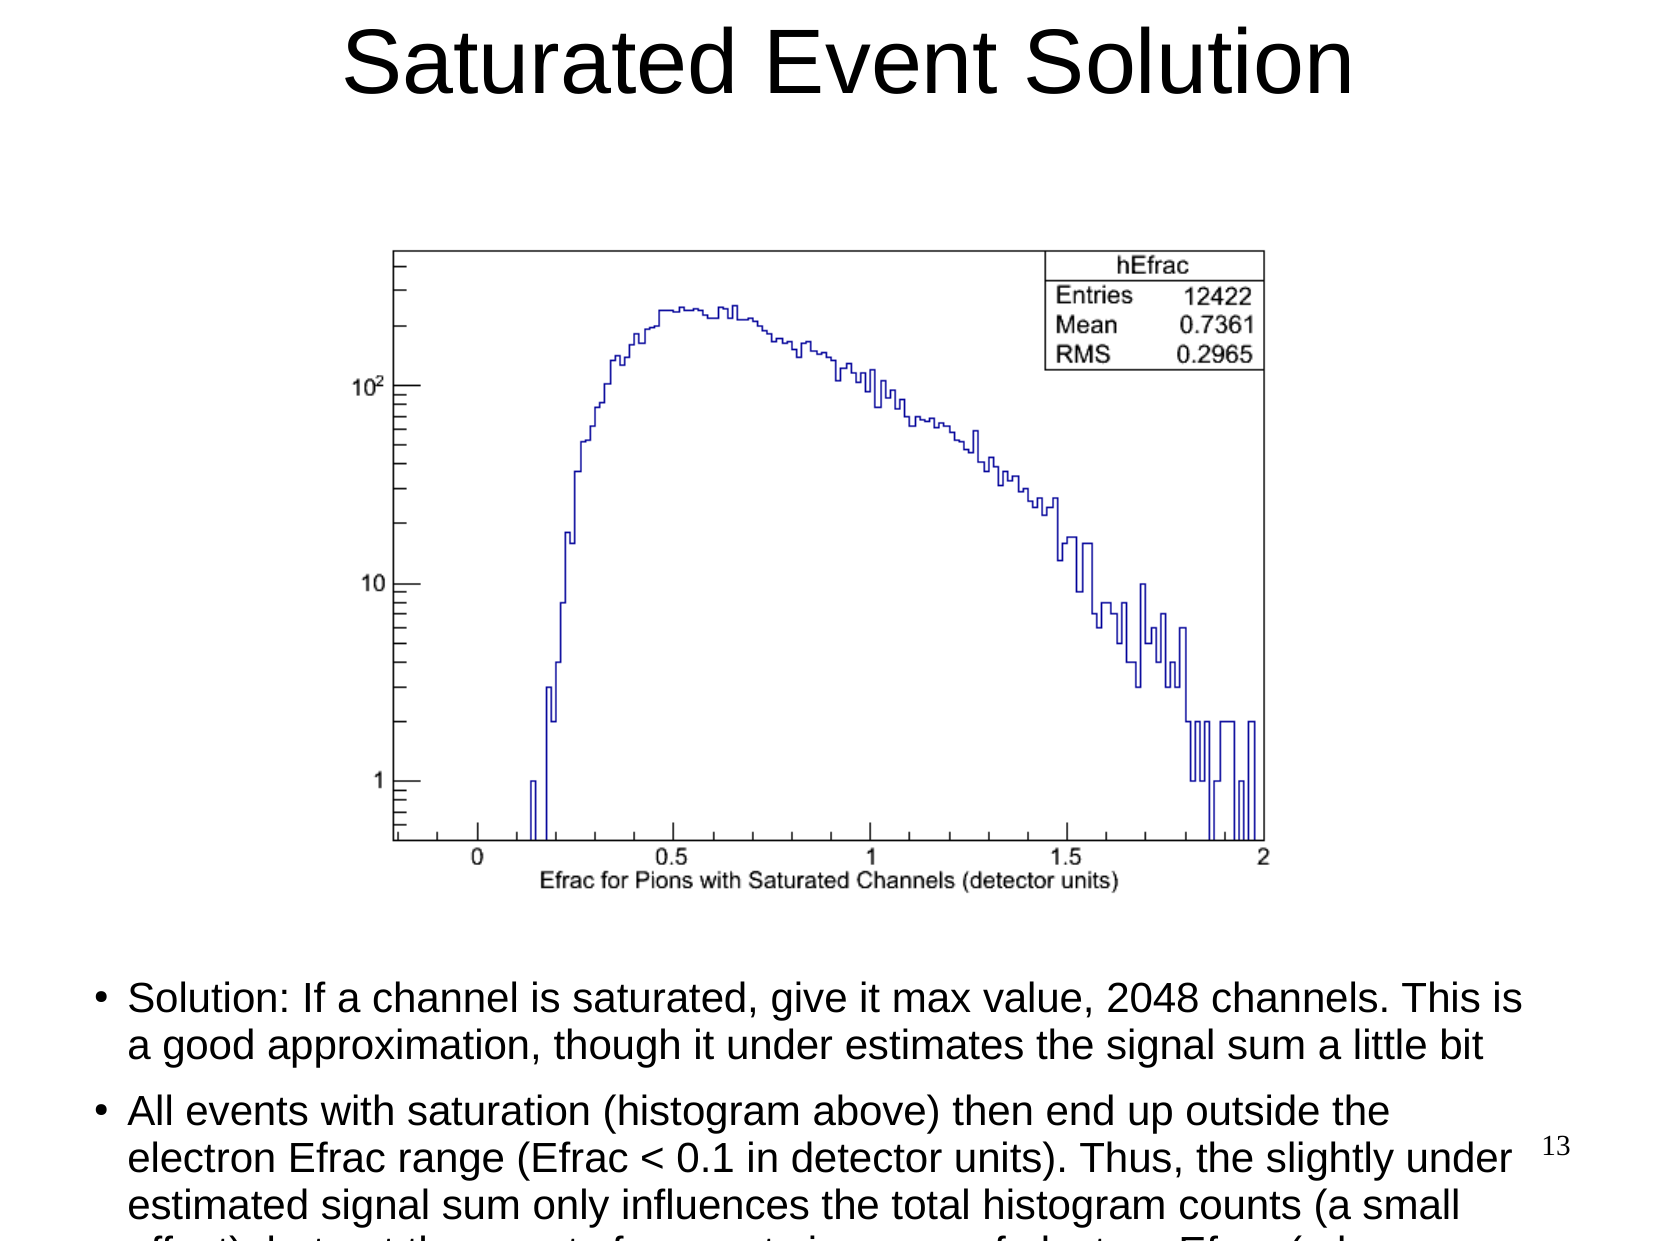

# Saturated Event Solution
Solution: If a channel is saturated, give it max value, 2048 channels. This is a good approximation, though it under estimates the signal sum a little bit
All events with saturation (histogram above) then end up outside the electron Efrac range (Efrac < 0.1 in detector units). Thus, the slightly under estimated signal sum only influences the total histogram counts (a small effect), but not the counts for events in range of electron Efrac (a larger effect).
13